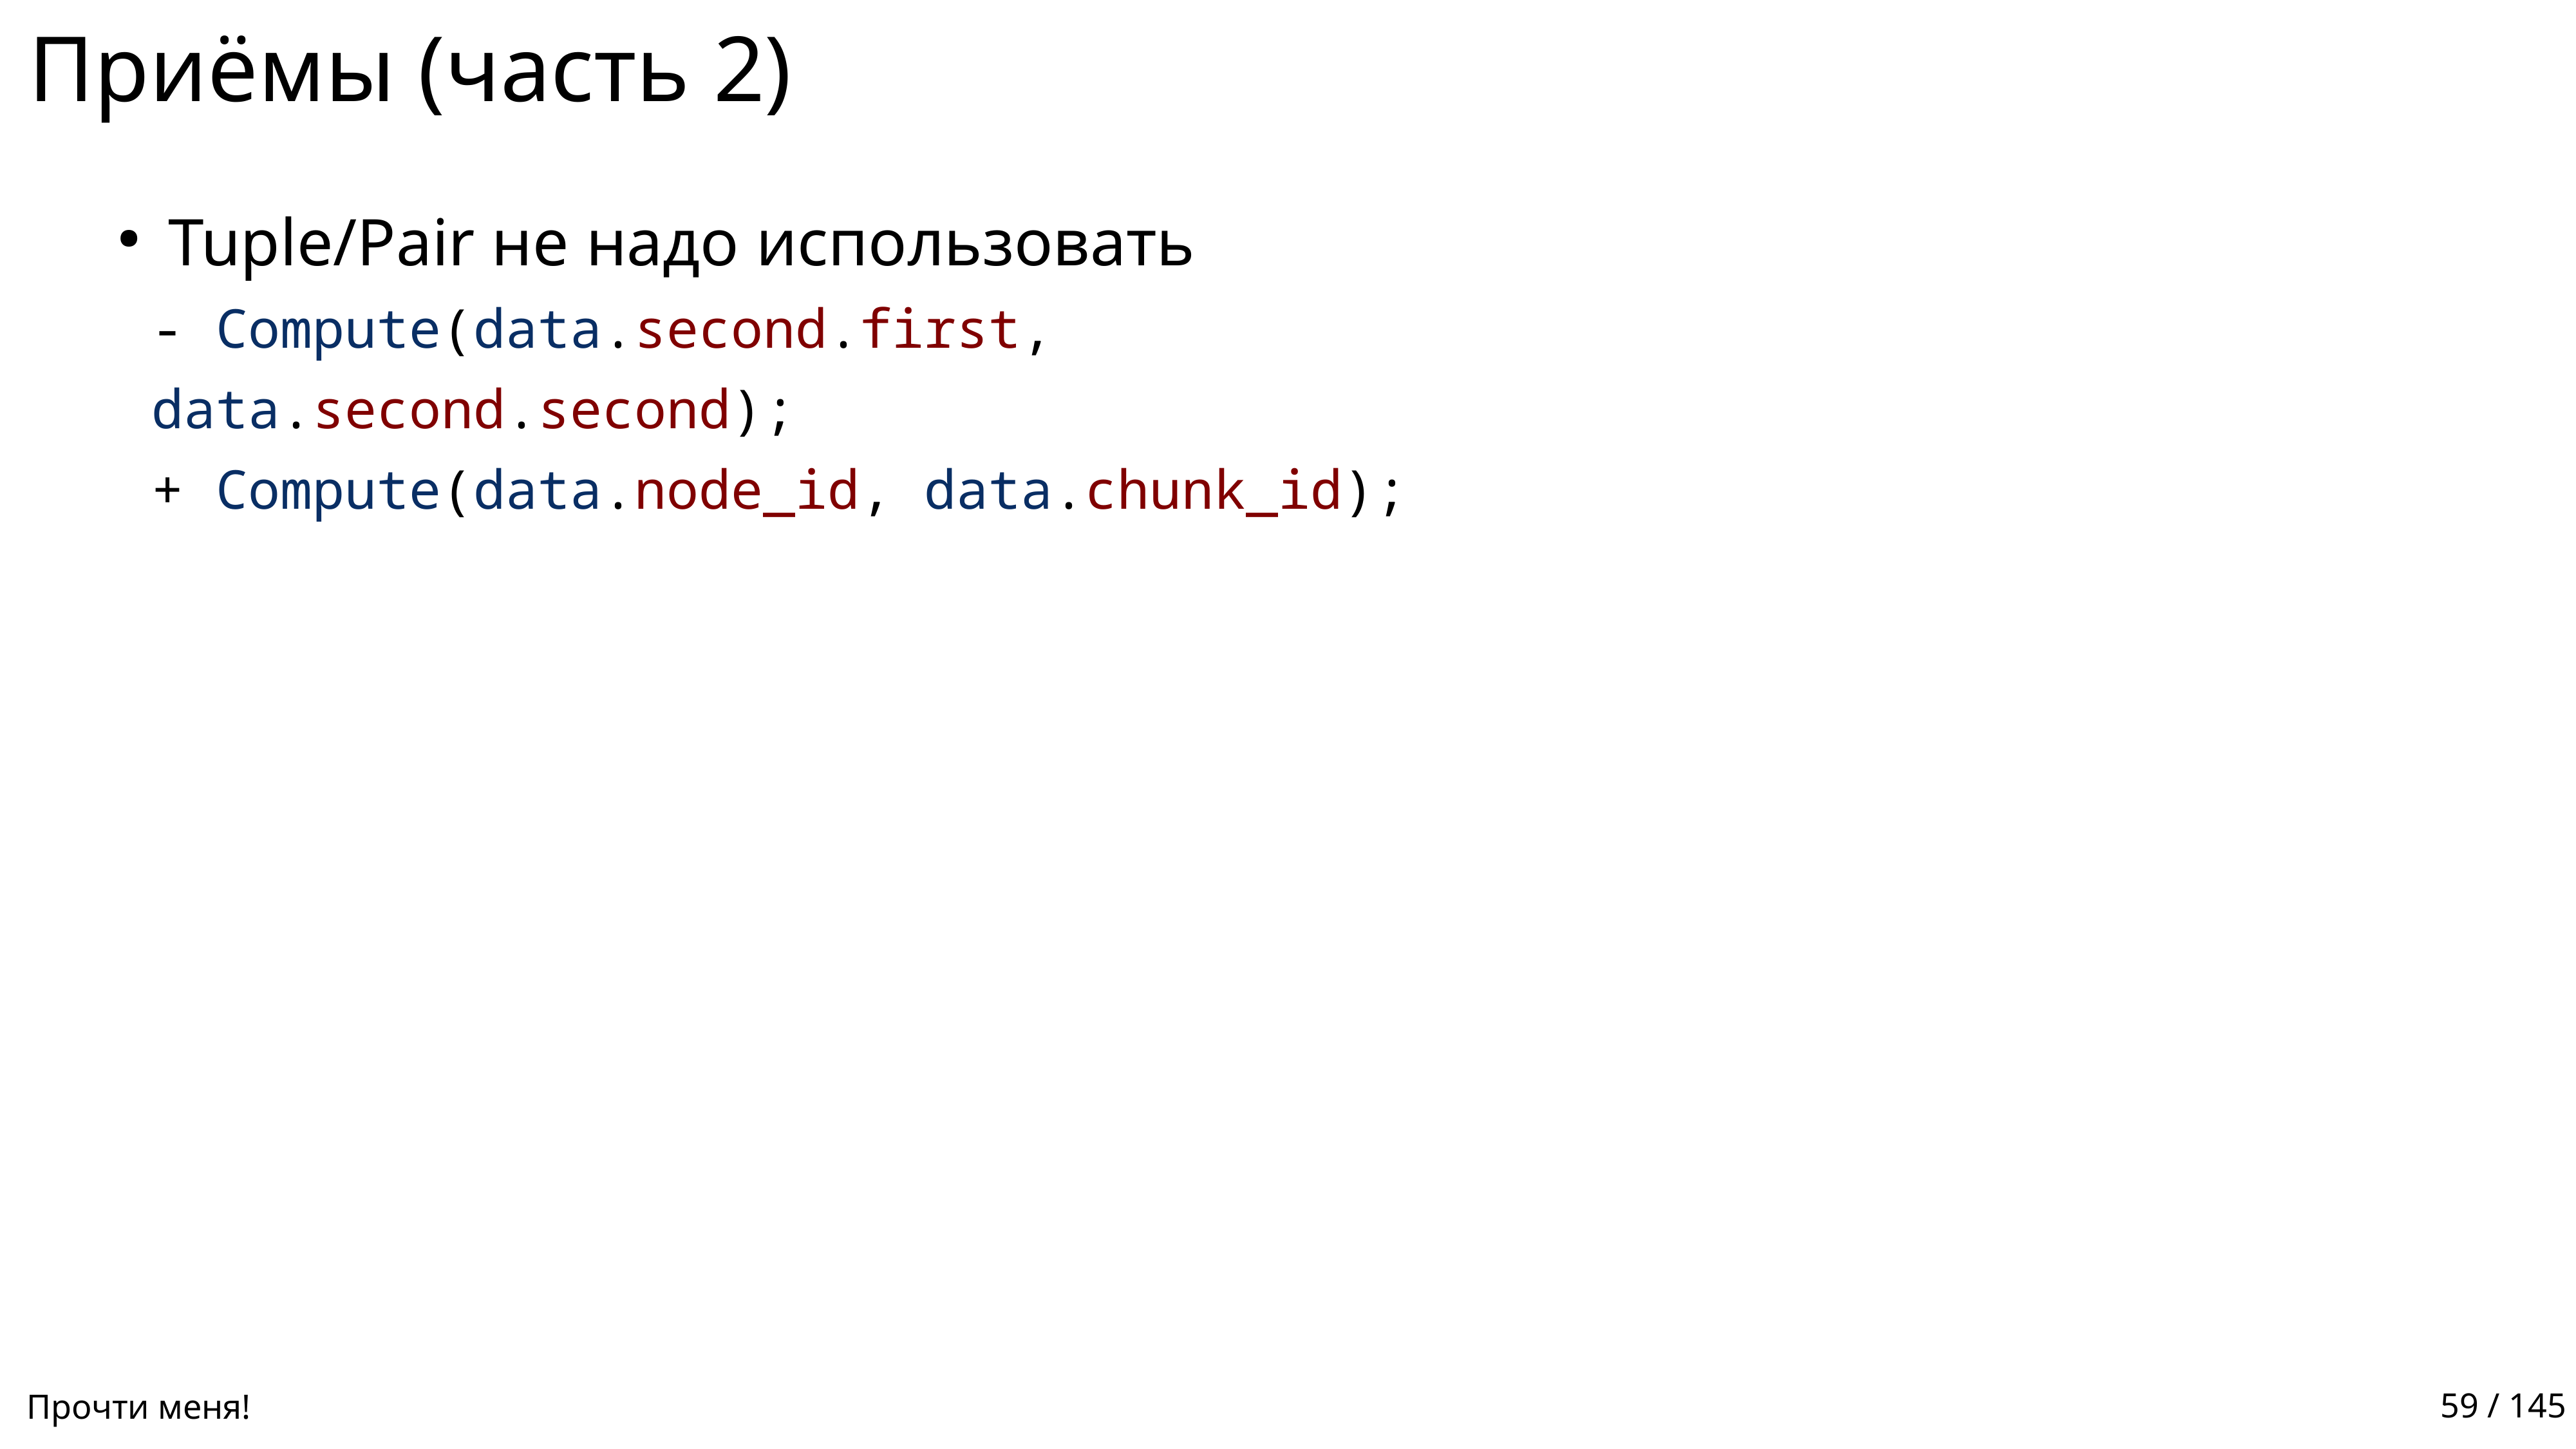

Приёмы (часть 2)
# Tuple/Pair не надо использовать
- Compute(data.second.first, data.second.second);
+ Compute(data.node_id, data.chunk_id);
Прочти меня!